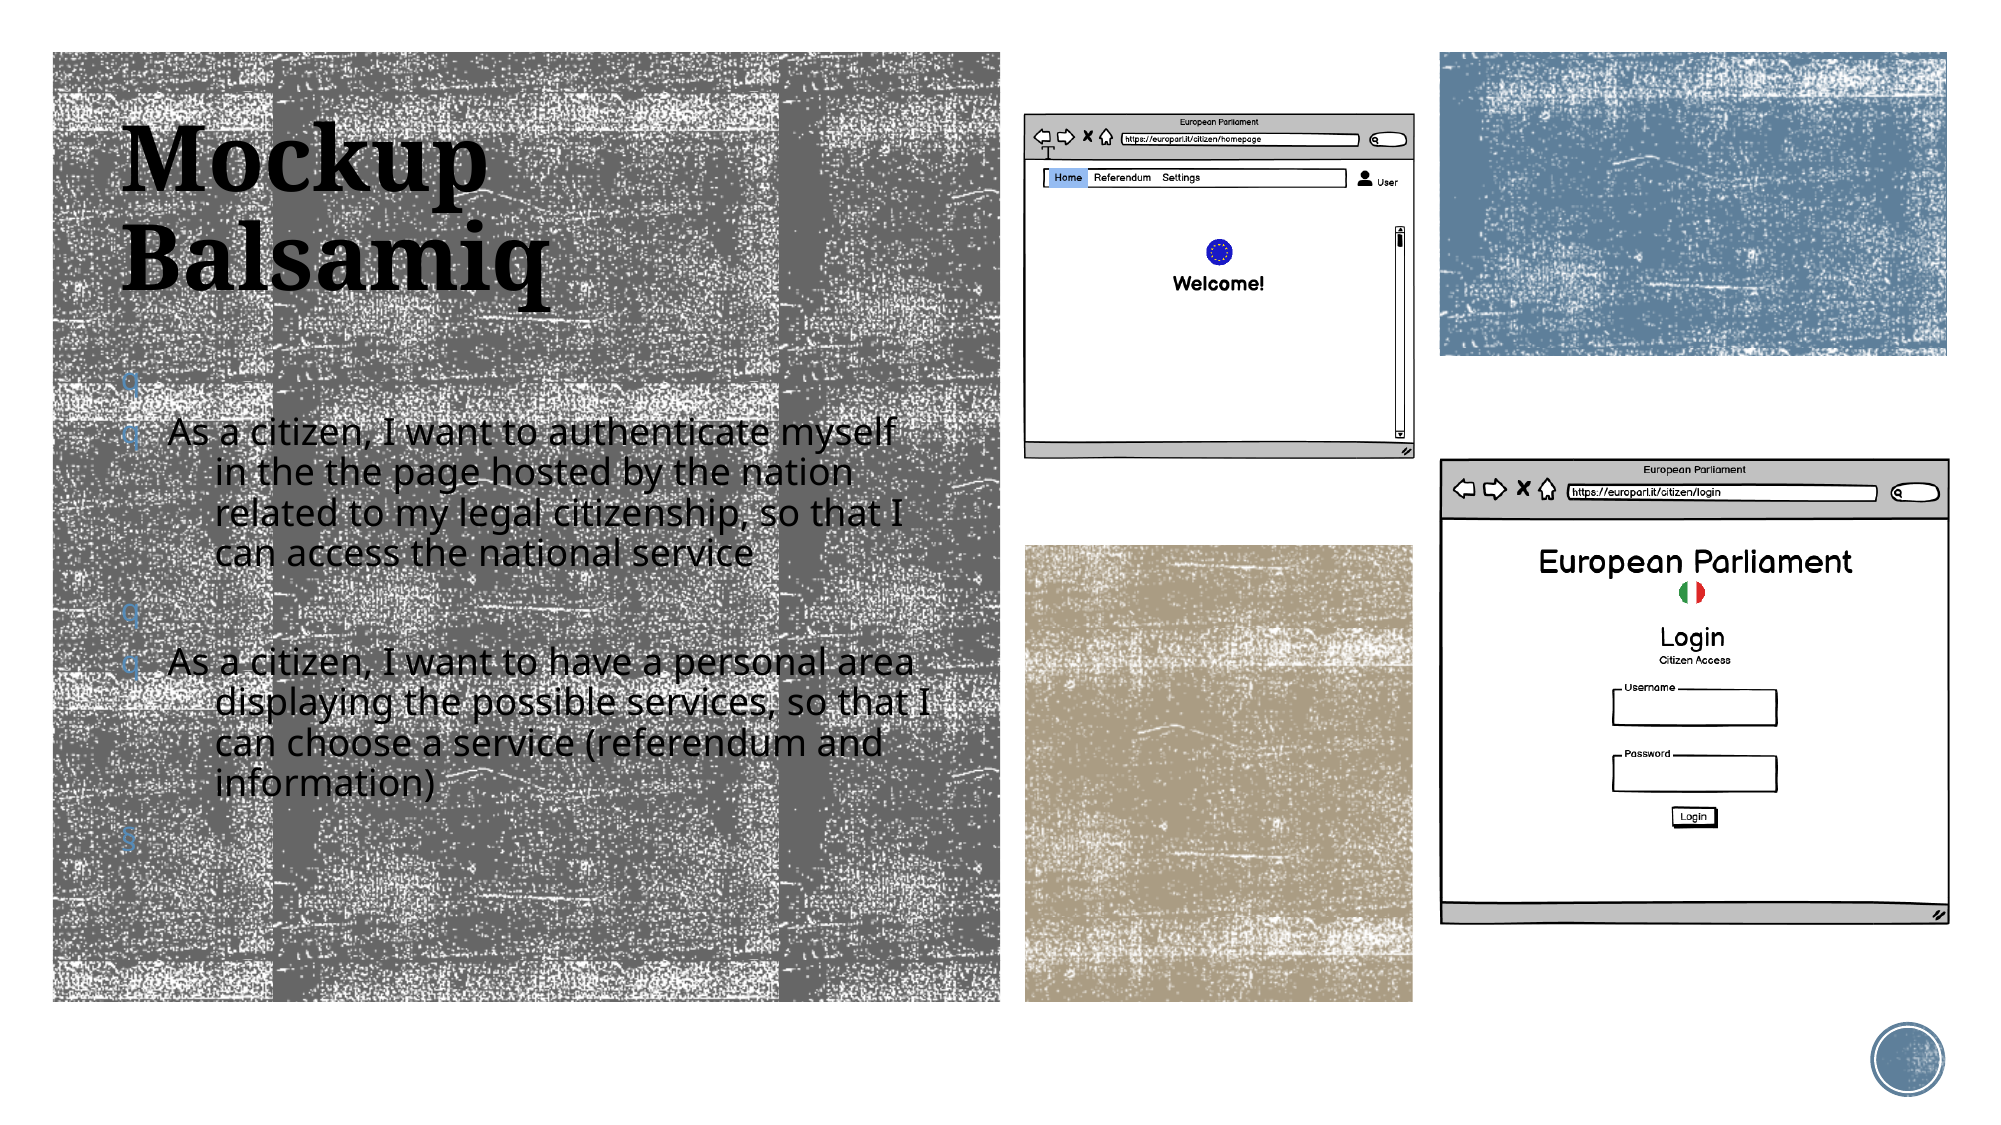

# Mockup Balsamiq
As a citizen, I want to authenticate myself in the the page hosted by the nation related to my legal citizenship, so that I can access the national service
As a citizen, I want to have a personal area displaying the possible services, so that I can choose a service (referendum and information)